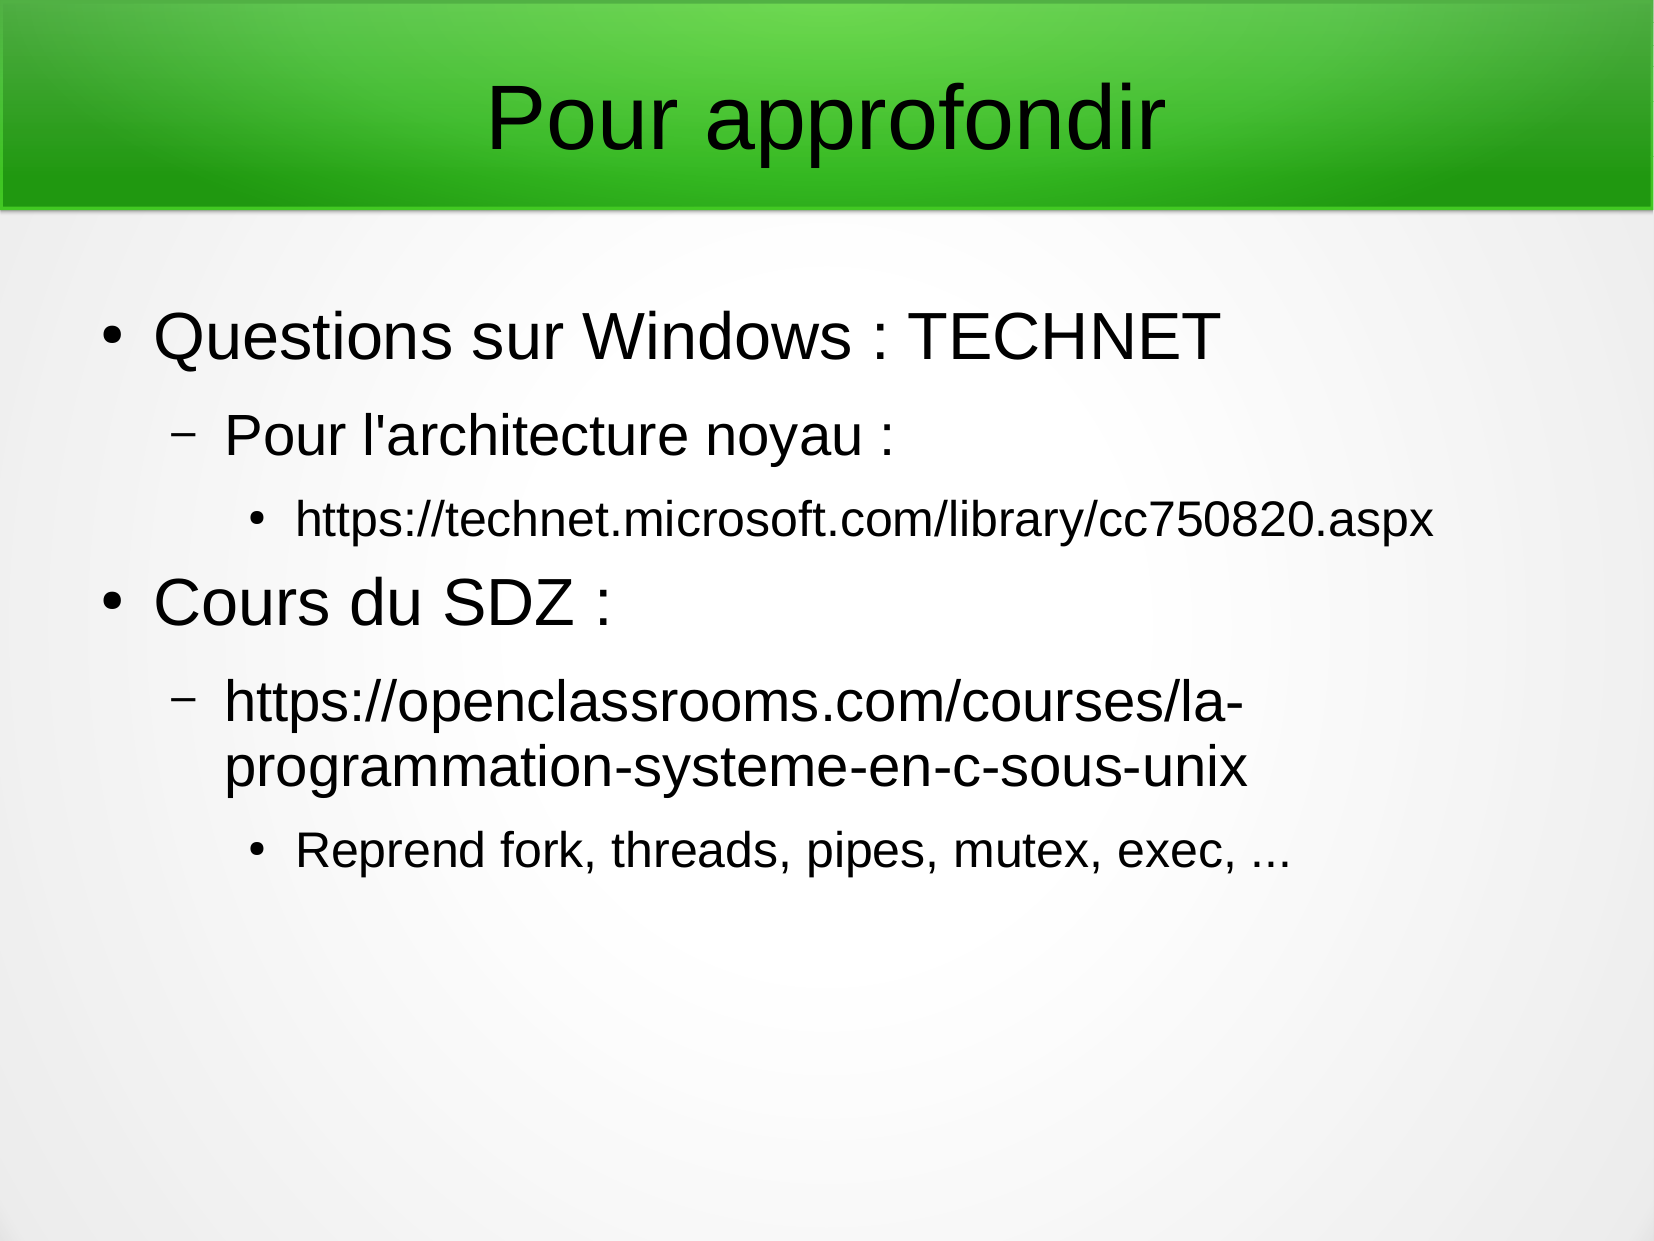

# Pour approfondir
Questions sur Windows : TECHNET
Pour l'architecture noyau :
https://technet.microsoft.com/library/cc750820.aspx
Cours du SDZ :
https://openclassrooms.com/courses/la-programmation-systeme-en-c-sous-unix
Reprend fork, threads, pipes, mutex, exec, ...